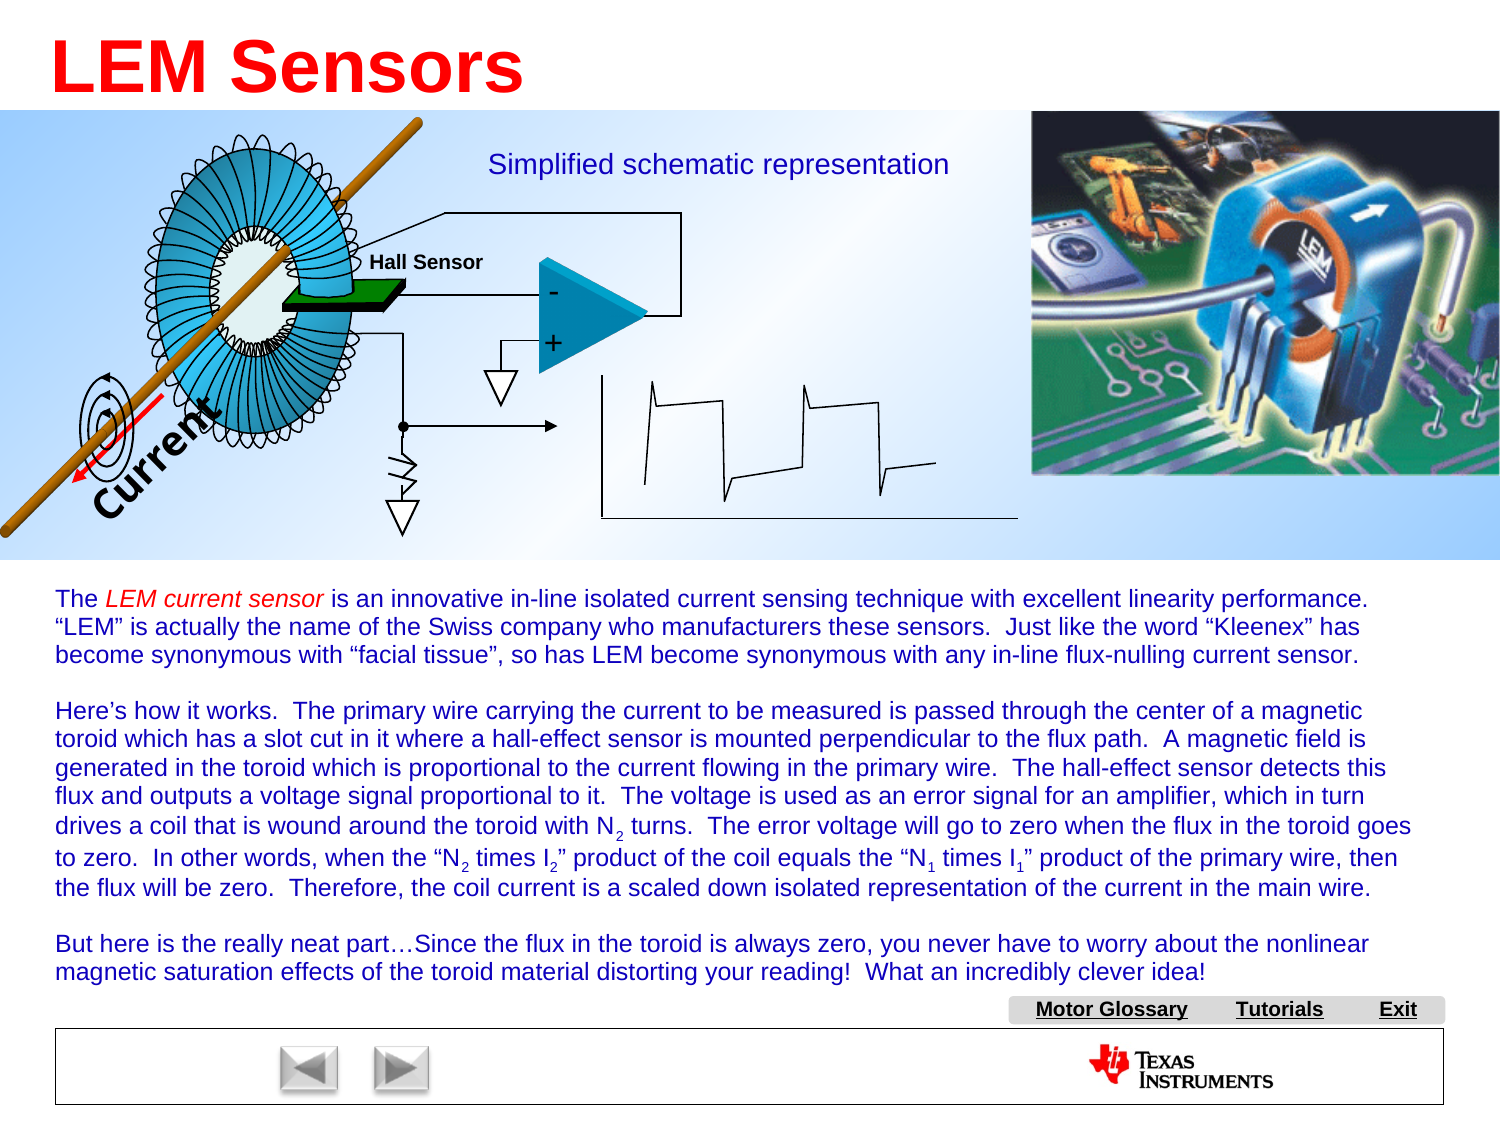

# LEM Sensors
Hall Sensor
-
+
Current
Simplified schematic representation
The LEM current sensor is an innovative in-line isolated current sensing technique with excellent linearity performance. “LEM” is actually the name of the Swiss company who manufacturers these sensors. Just like the word “Kleenex” has become synonymous with “facial tissue”, so has LEM become synonymous with any in-line flux-nulling current sensor.
Here’s how it works. The primary wire carrying the current to be measured is passed through the center of a magnetic toroid which has a slot cut in it where a hall-effect sensor is mounted perpendicular to the flux path. A magnetic field is generated in the toroid which is proportional to the current flowing in the primary wire. The hall-effect sensor detects this flux and outputs a voltage signal proportional to it. The voltage is used as an error signal for an amplifier, which in turn drives a coil that is wound around the toroid with N2 turns. The error voltage will go to zero when the flux in the toroid goes to zero. In other words, when the “N2 times I2” product of the coil equals the “N1 times I1” product of the primary wire, then the flux will be zero. Therefore, the coil current is a scaled down isolated representation of the current in the main wire.
But here is the really neat part…Since the flux in the toroid is always zero, you never have to worry about the nonlinear magnetic saturation effects of the toroid material distorting your reading! What an incredibly clever idea!